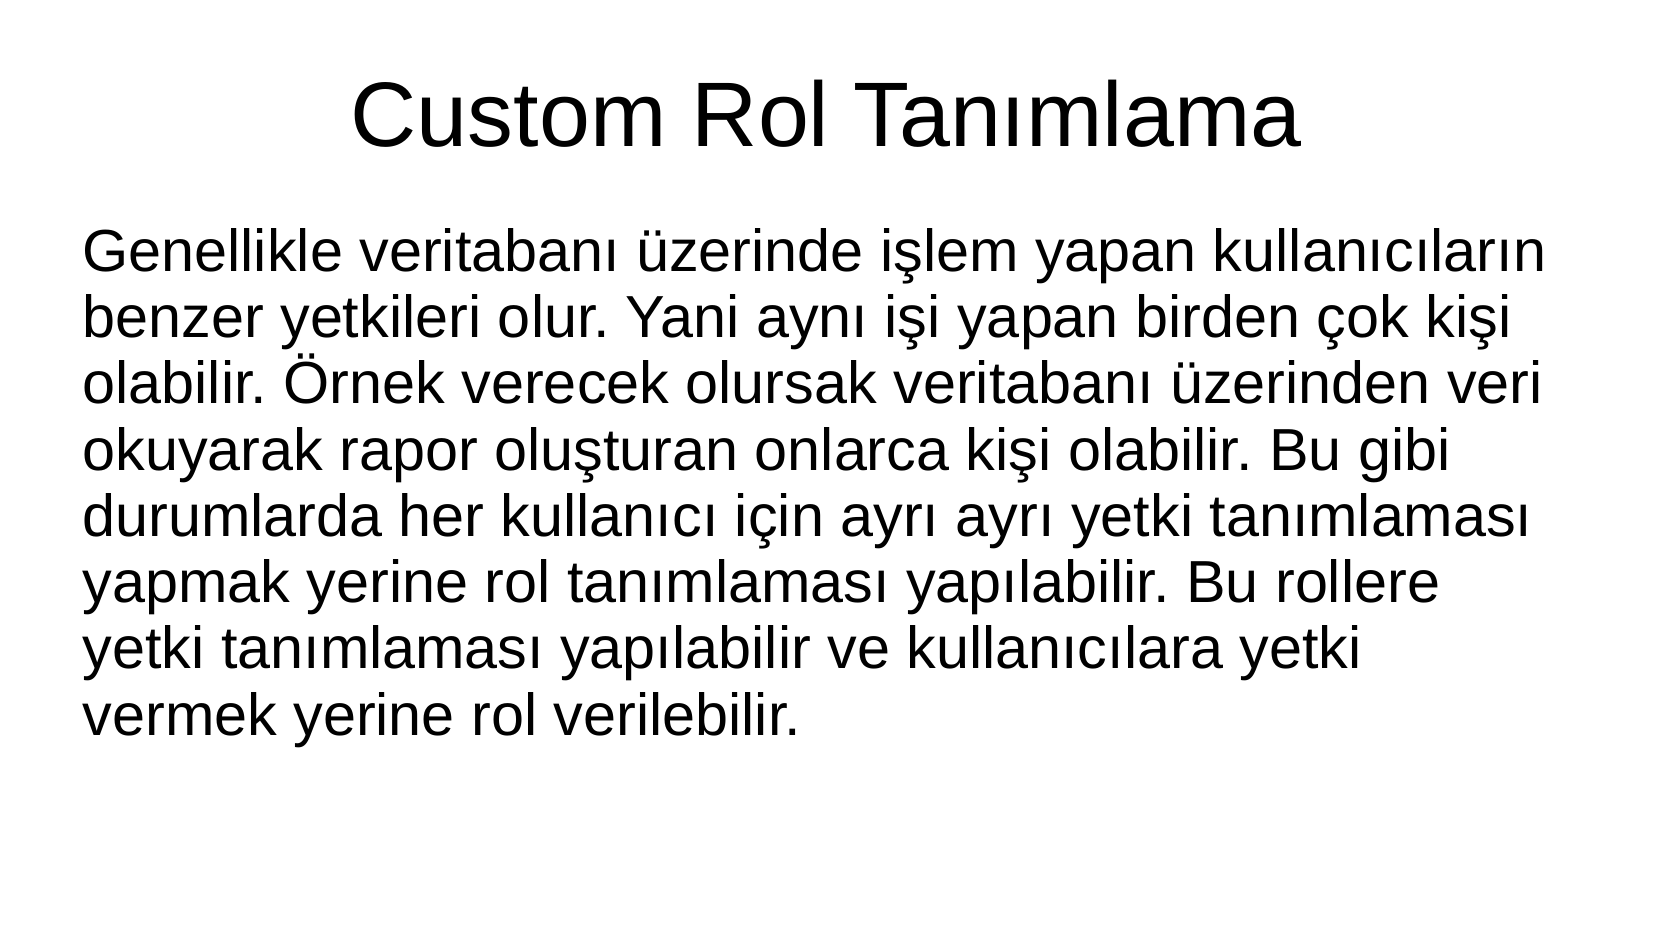

# Custom Rol Tanımlama
Genellikle veritabanı üzerinde işlem yapan kullanıcıların benzer yetkileri olur. Yani aynı işi yapan birden çok kişi olabilir. Örnek verecek olursak veritabanı üzerinden veri okuyarak rapor oluşturan onlarca kişi olabilir. Bu gibi durumlarda her kullanıcı için ayrı ayrı yetki tanımlaması yapmak yerine rol tanımlaması yapılabilir. Bu rollere yetki tanımlaması yapılabilir ve kullanıcılara yetki vermek yerine rol verilebilir.